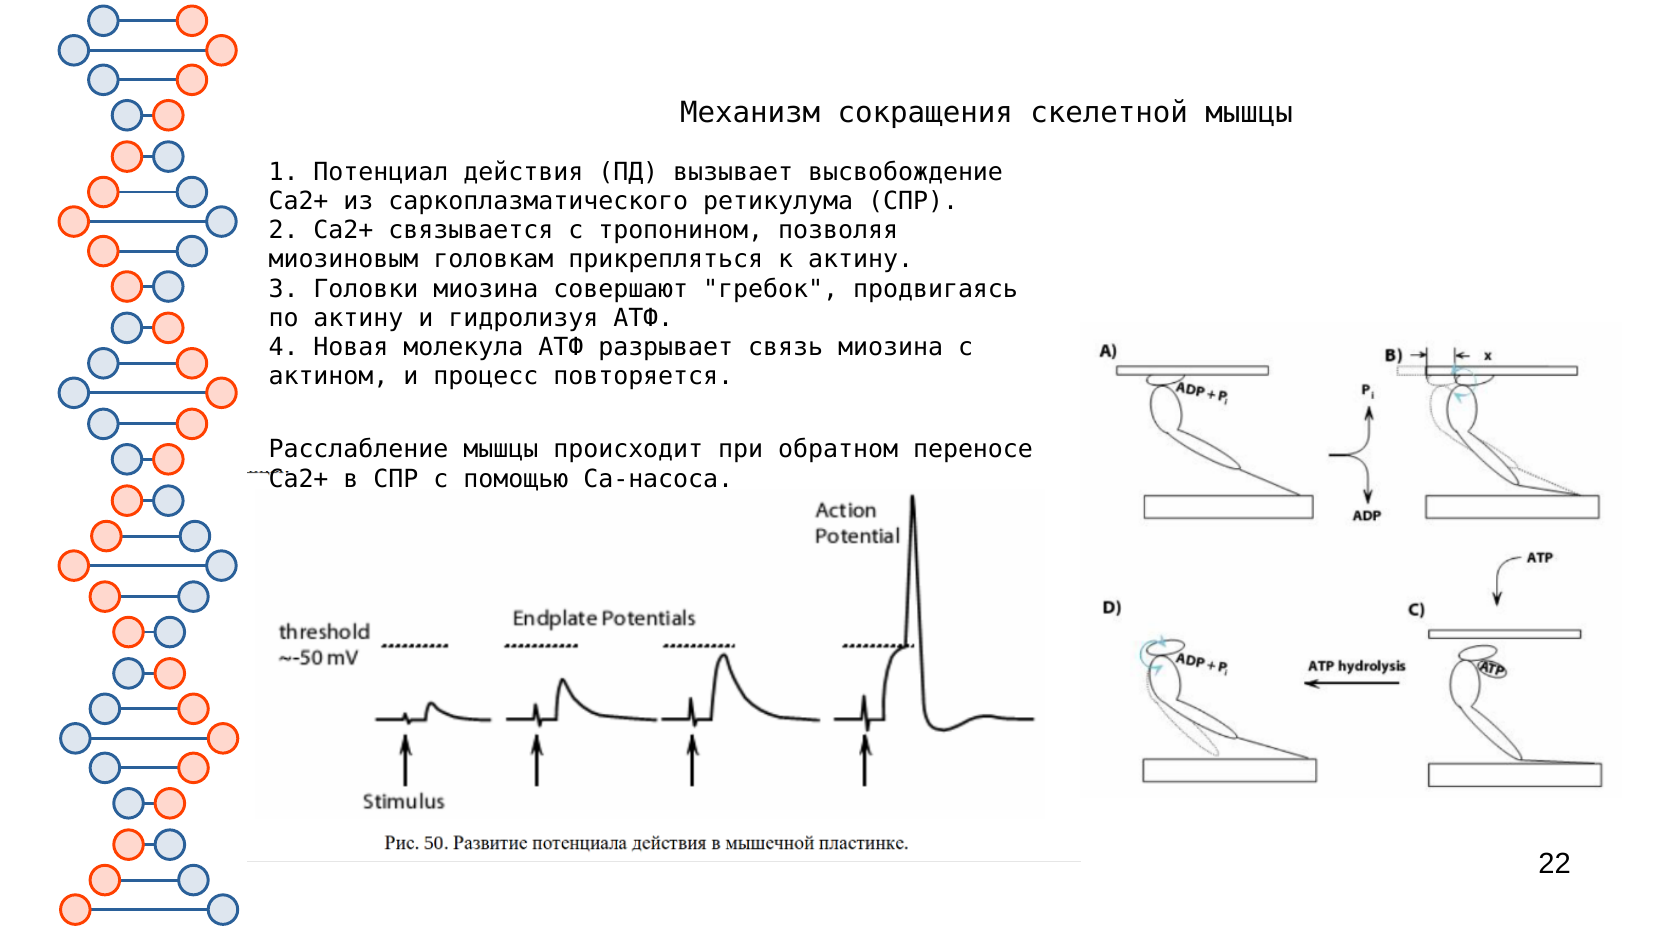

# Механизм сокращения скелетной мышцы
1. Потенциал действия (ПД) вызывает высвобождение Ca2+ из саркоплазматического ретикулума (СПР).
2. Ca2+ связывается с тропонином, позволяя миозиновым головкам прикрепляться к актину.
3. Головки миозина совершают "гребок", продвигаясь по актину и гидролизуя АТФ.
4. Новая молекула АТФ разрывает связь миозина с актином, и процесс повторяется.
Расслабление мышцы происходит при обратном переносе Ca2+ в СПР с помощью Са-насоса.
22